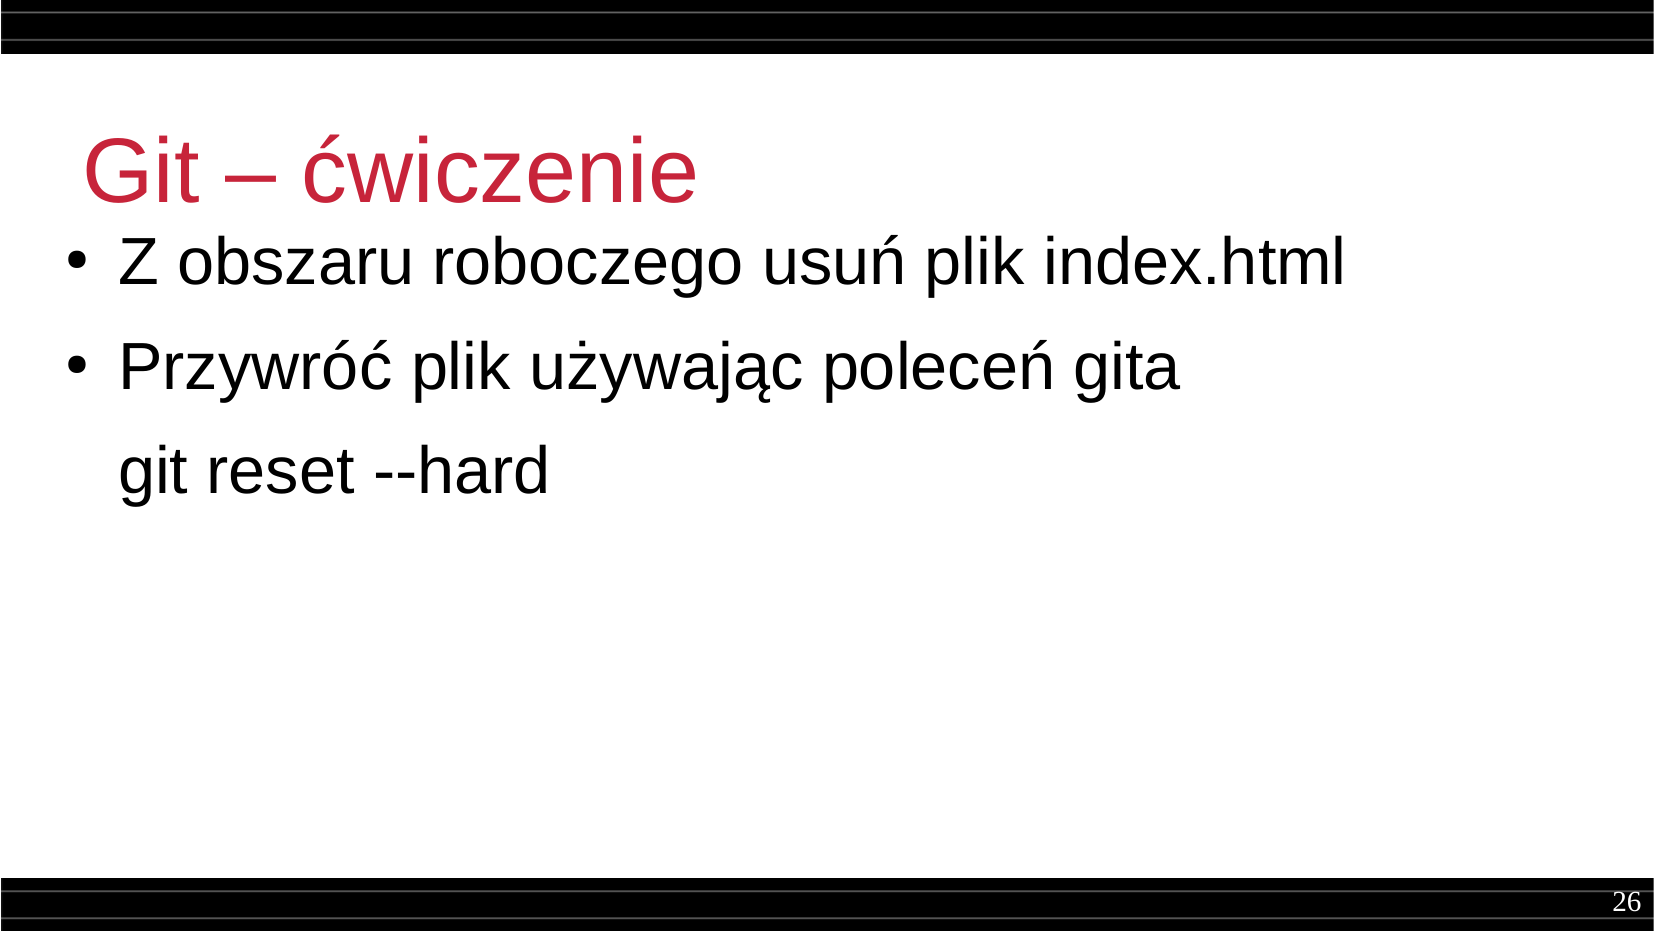

# Git – ćwiczenie
Z obszaru roboczego usuń plik index.html
Przywróć plik używając poleceń gita
git reset --hard